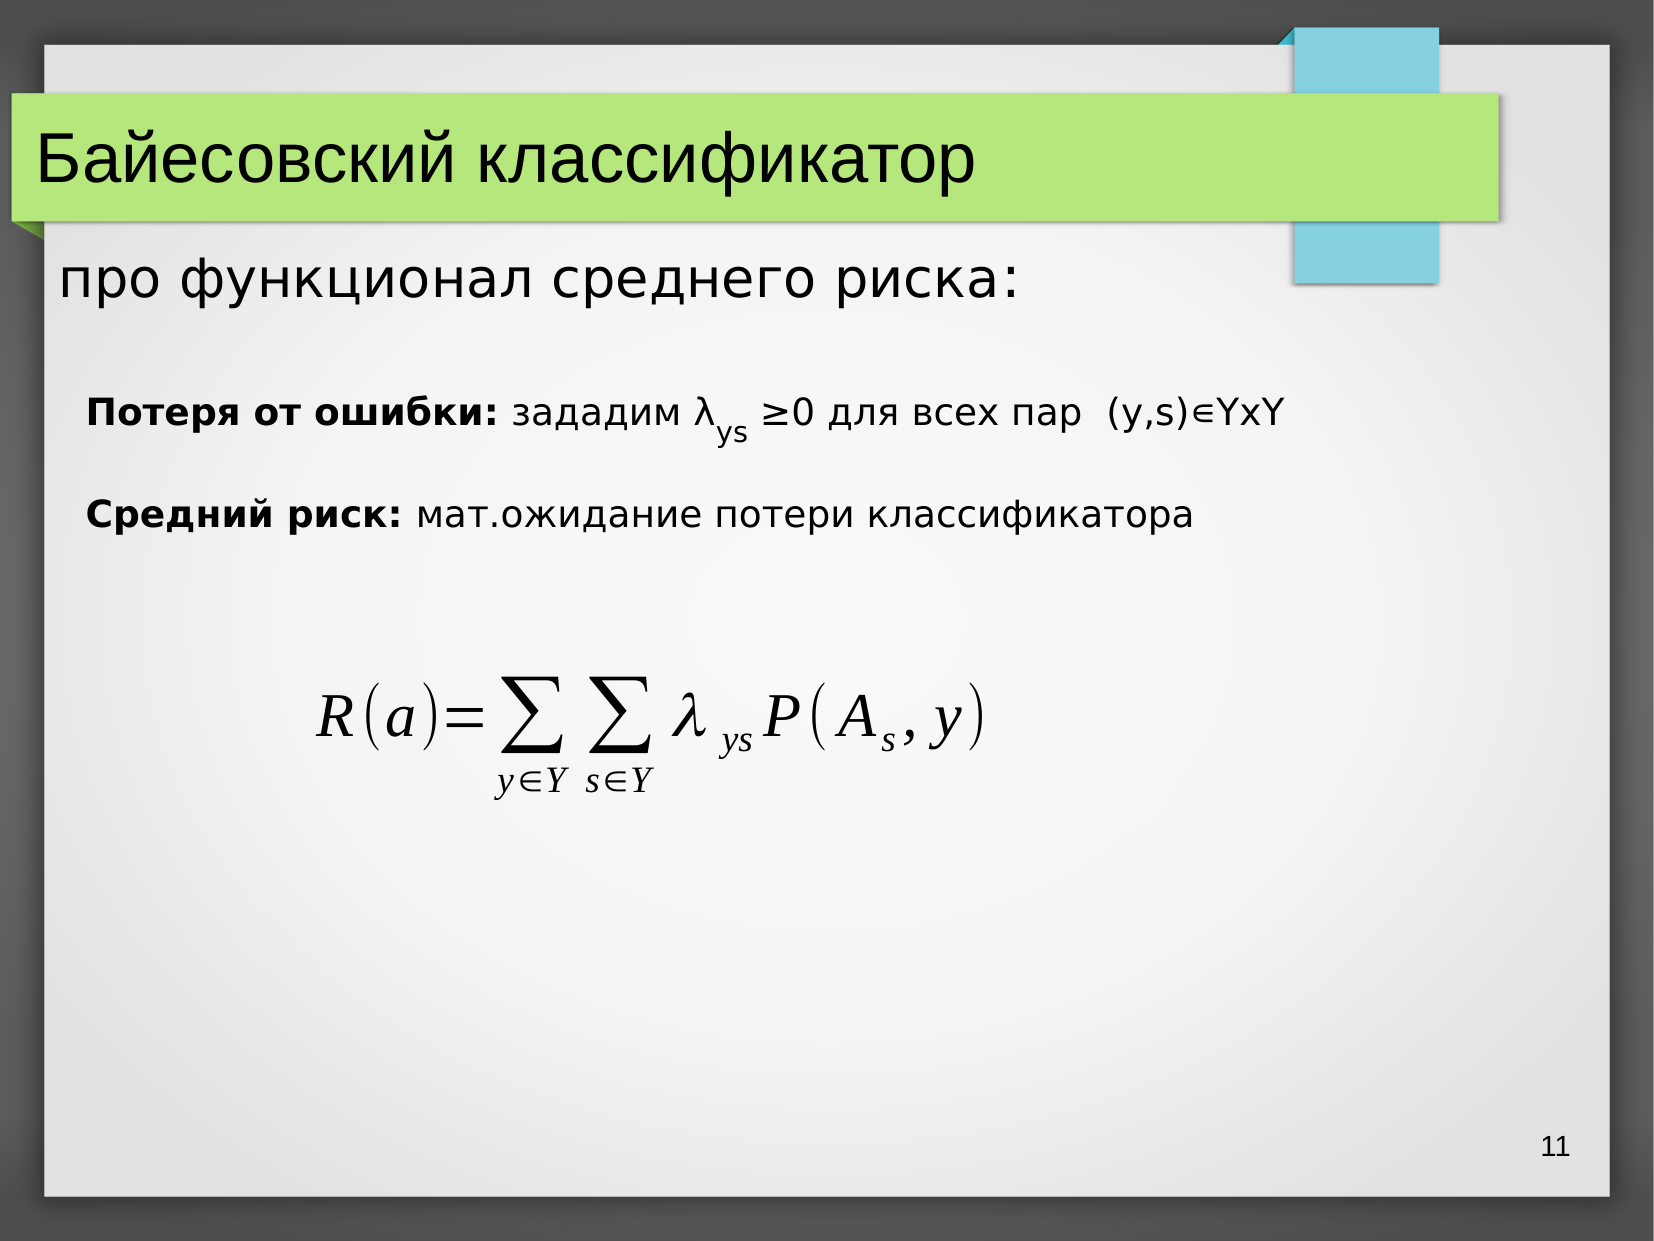

Байесовский классификатор
# про функционал среднего риска:
Потеря от ошибки: зададим λys ≥0 для всех пар (y,s)∊YxY
Средний риск: мат.ожидание потери классификатора
11